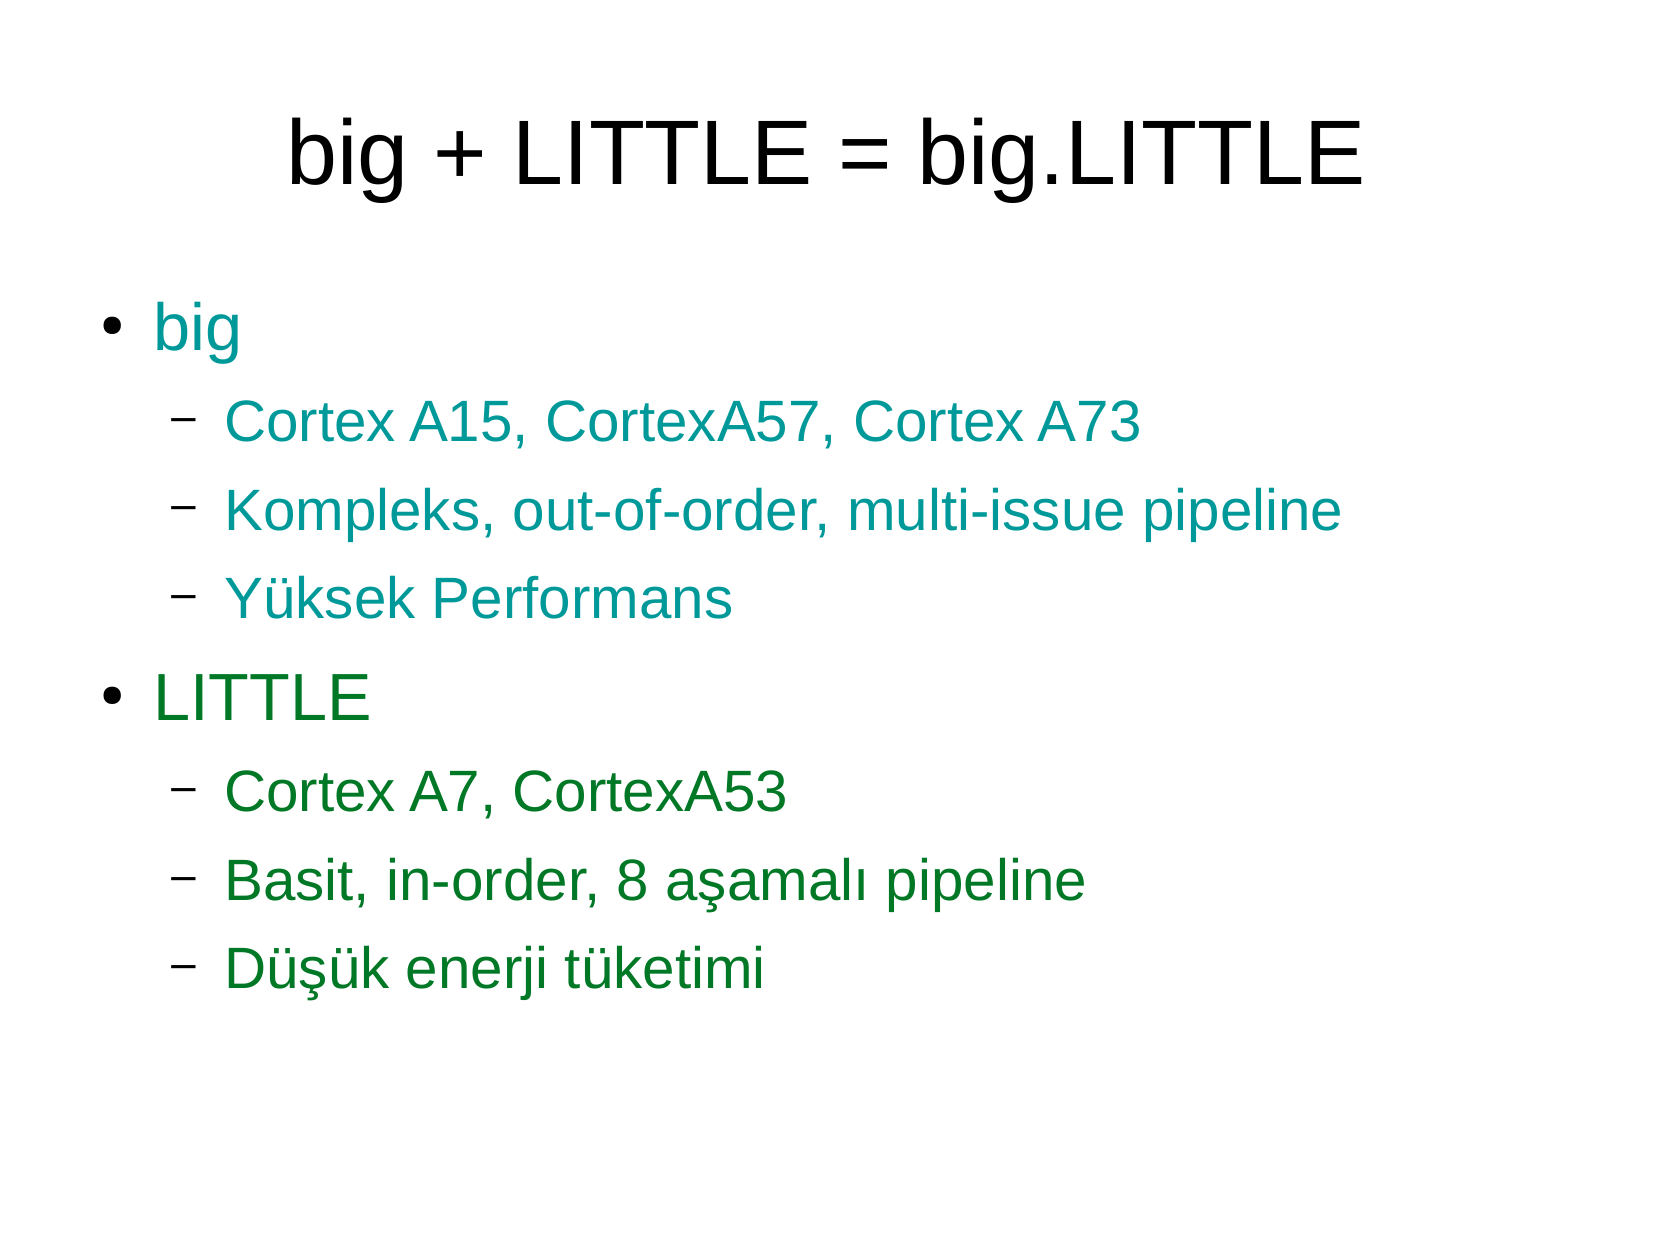

# big + LITTLE = big.LITTLE
big
Cortex A15, CortexA57, Cortex A73
Kompleks, out-of-order, multi-issue pipeline
Yüksek Performans
LITTLE
Cortex A7, CortexA53
Basit, in-order, 8 aşamalı pipeline
Düşük enerji tüketimi